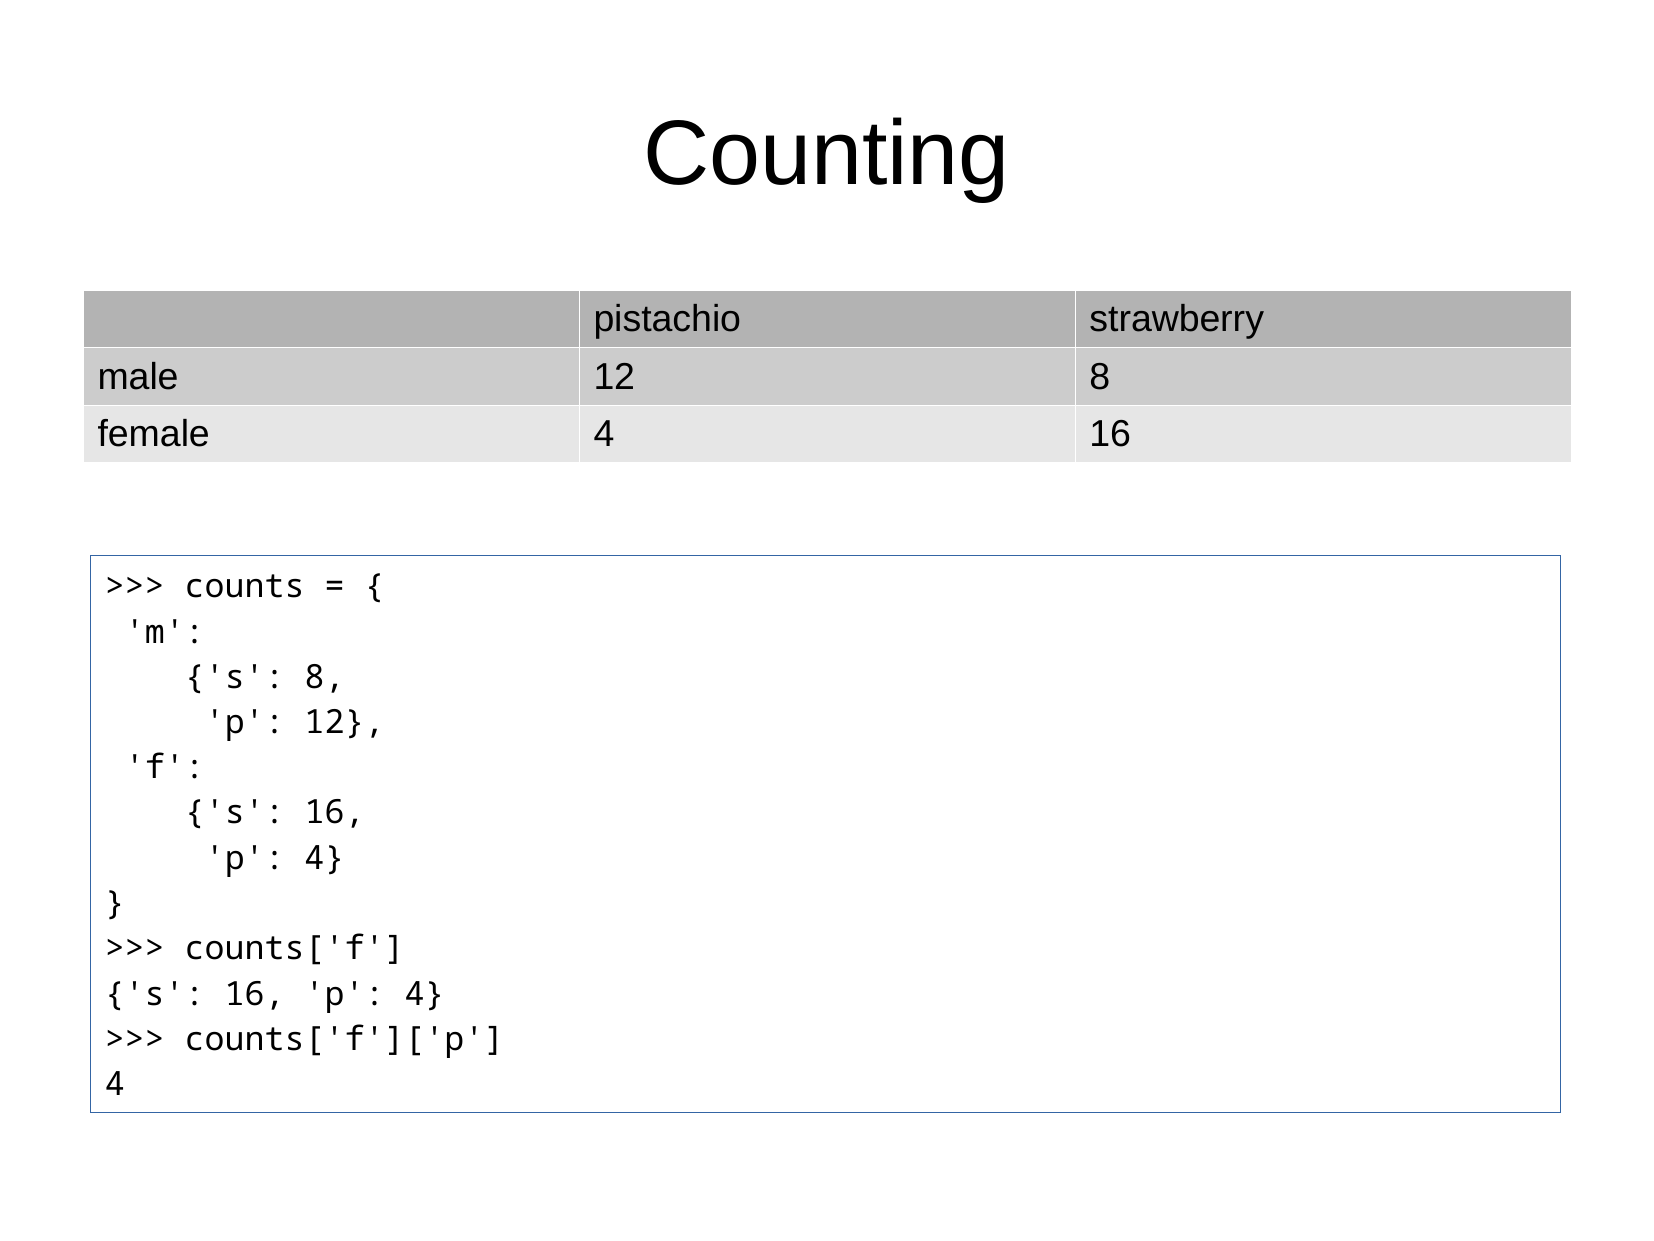

# Counting
| | pistachio | strawberry |
| --- | --- | --- |
| male | 12 | 8 |
| female | 4 | 16 |
>>> counts = {
 'm':
 {'s': 8,
 'p': 12},
 'f':
 {'s': 16,
 'p': 4}
}
>>> counts['f']
{'s': 16, 'p': 4}
>>> counts['f']['p']
4